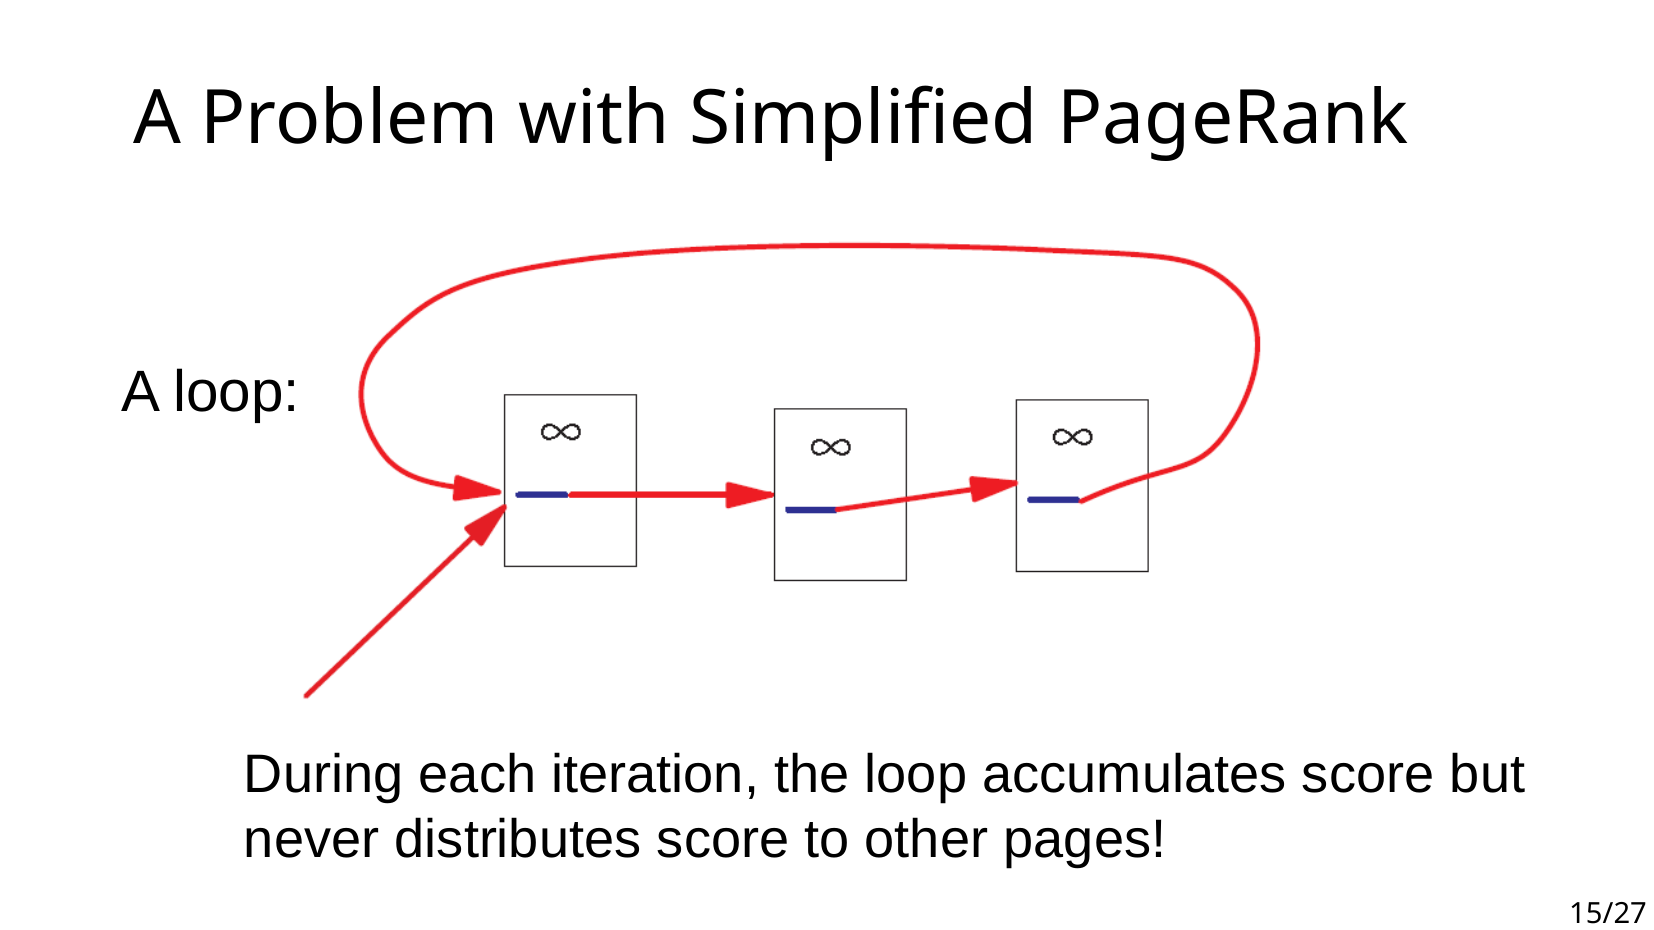

# A Problem with Simplified PageRank
A loop:
During each iteration, the loop accumulates score but never distributes score to other pages!
15